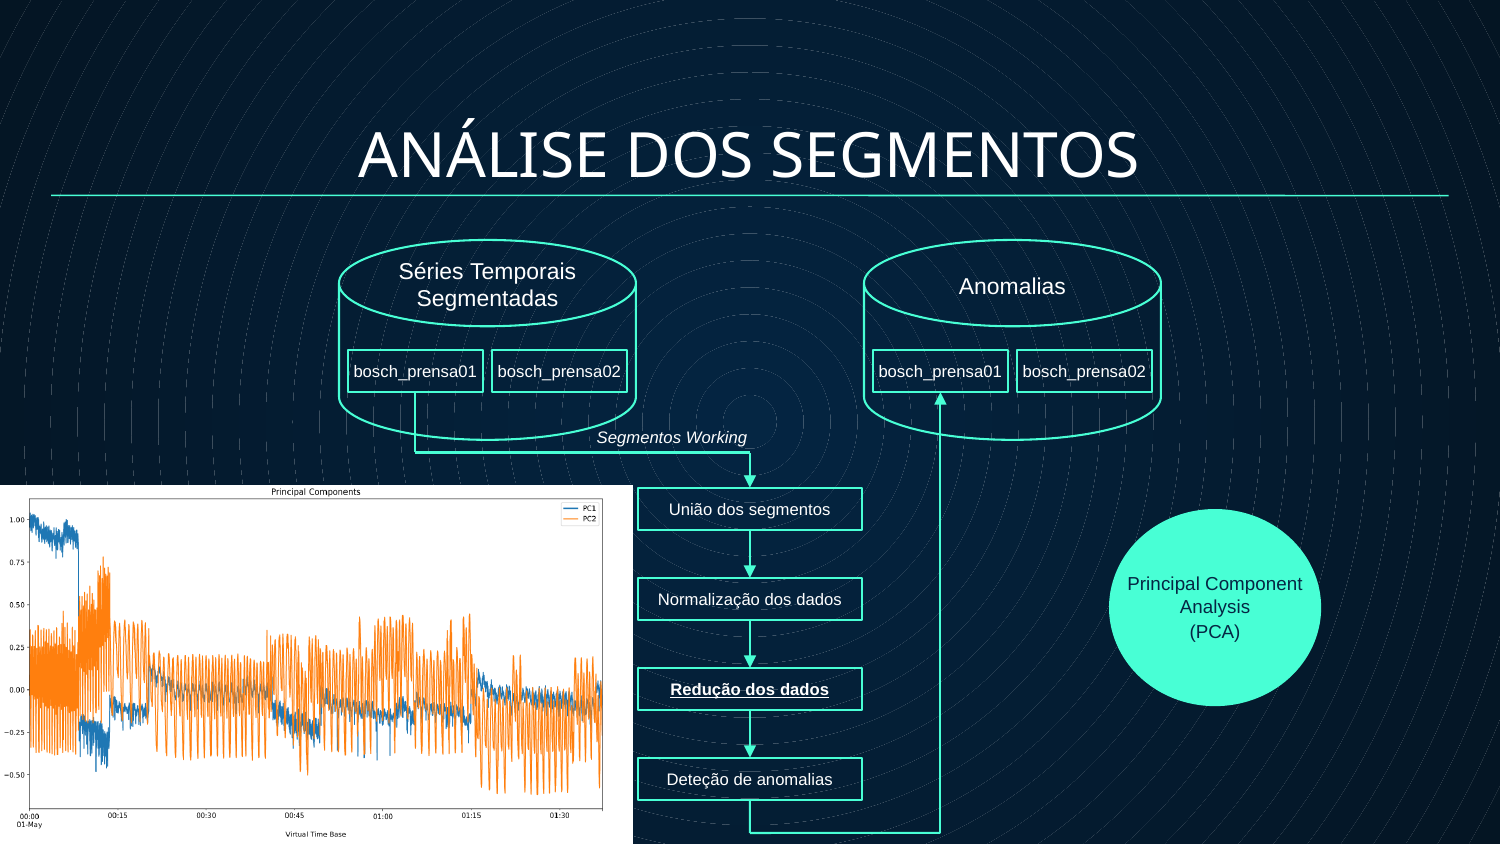

ANÁLISE DOS SEGMENTOS
Séries Temporais Segmentadas
Anomalias
bosch_prensa01
bosch_prensa02
bosch_prensa01
bosch_prensa02
Segmentos Working
União dos segmentos
Principal Component
Analysis
(PCA)
Normalização dos dados
Redução dos dados
Deteção de anomalias